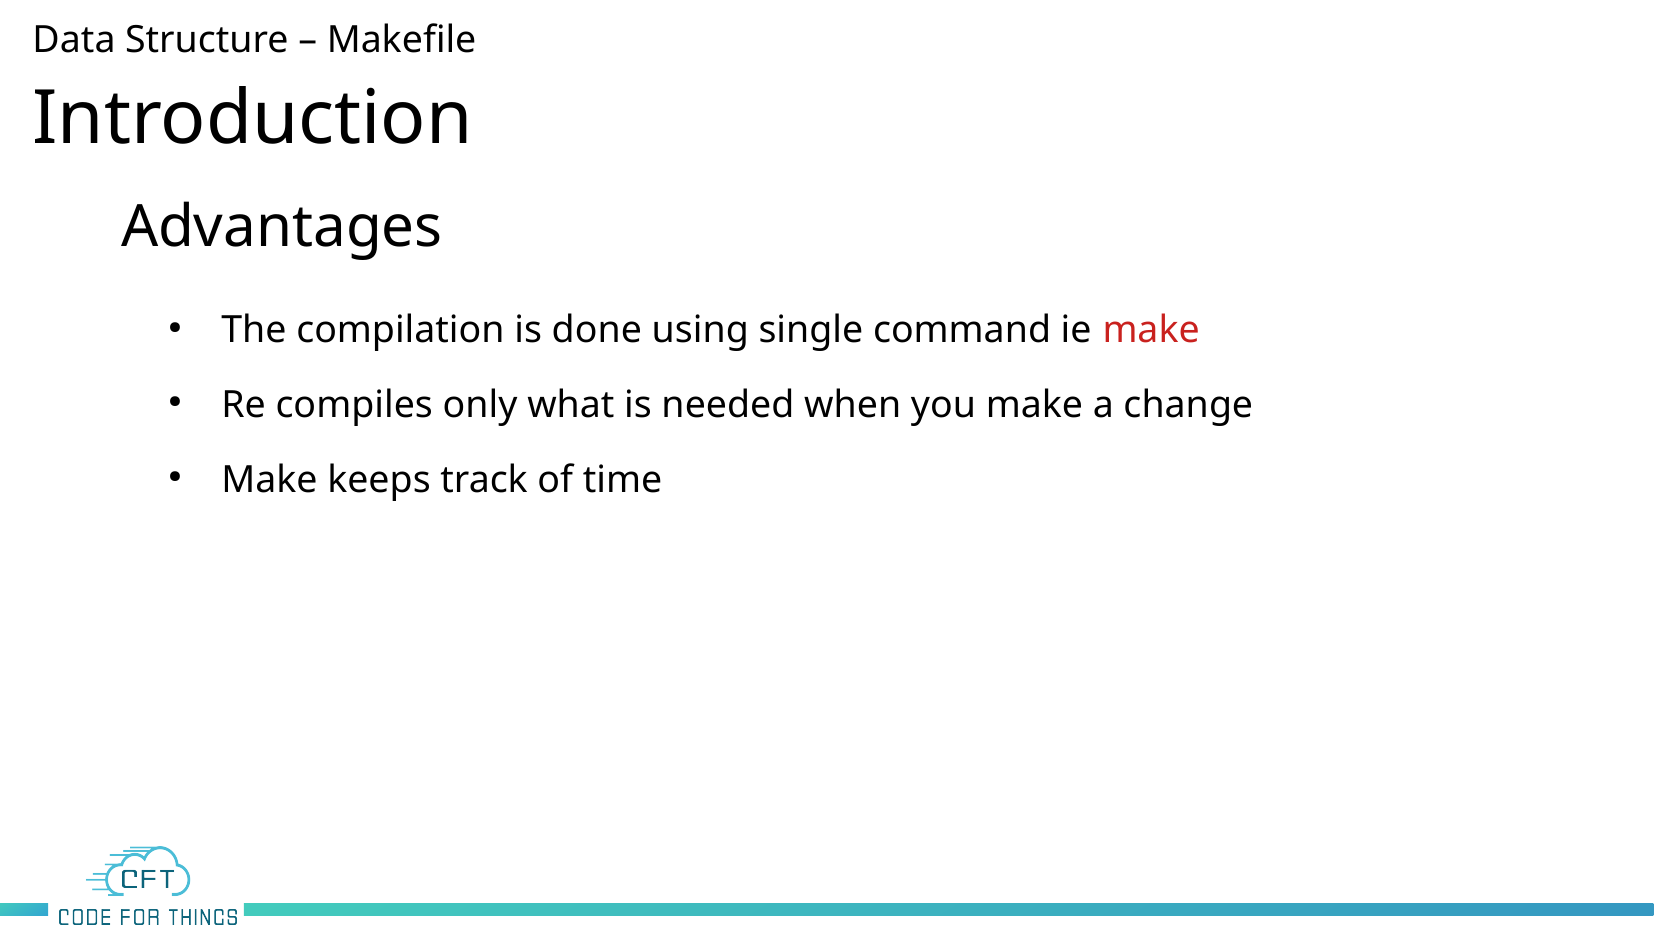

# Data Structure – Makefile Introduction
Advantages
The compilation is done using single command ie make
Re compiles only what is needed when you make a change
Make keeps track of time